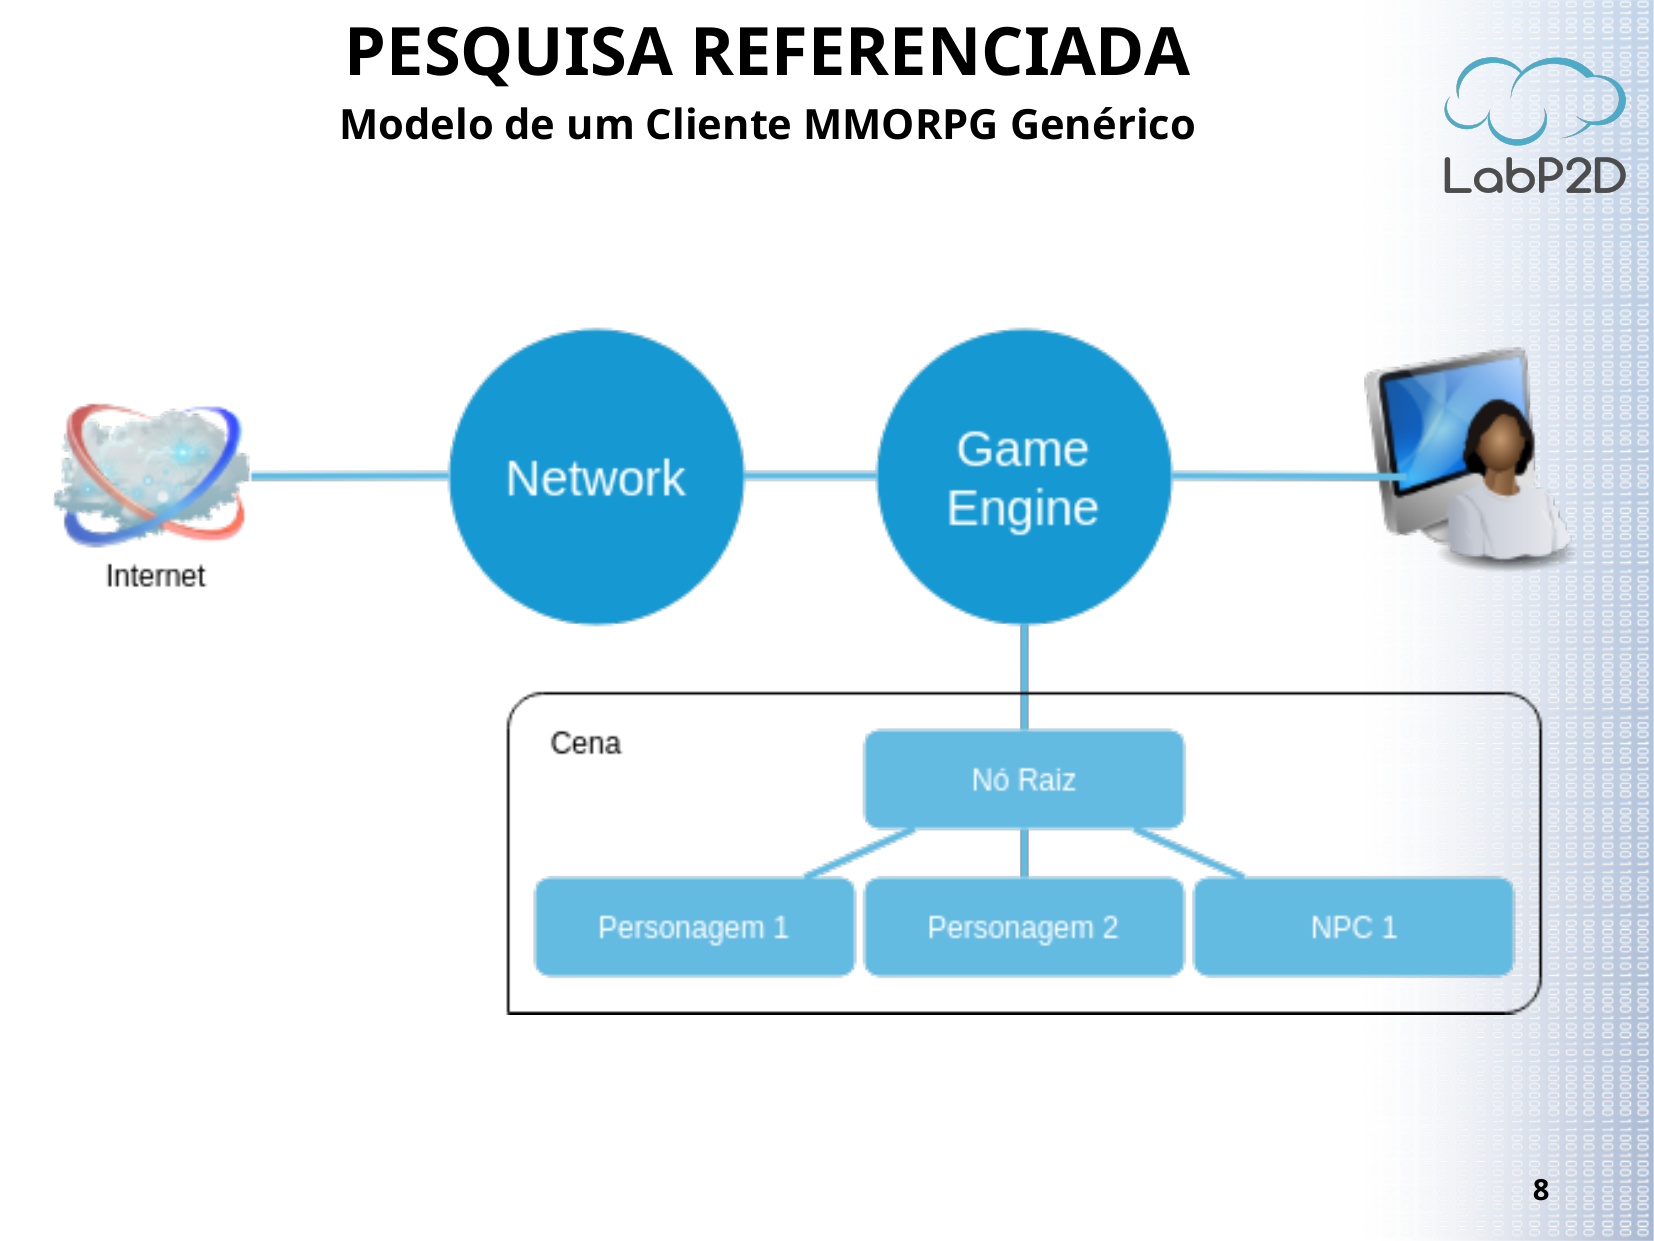

# PESQUISA REFERENCIADA Modelo de um Cliente MMORPG Genérico
8